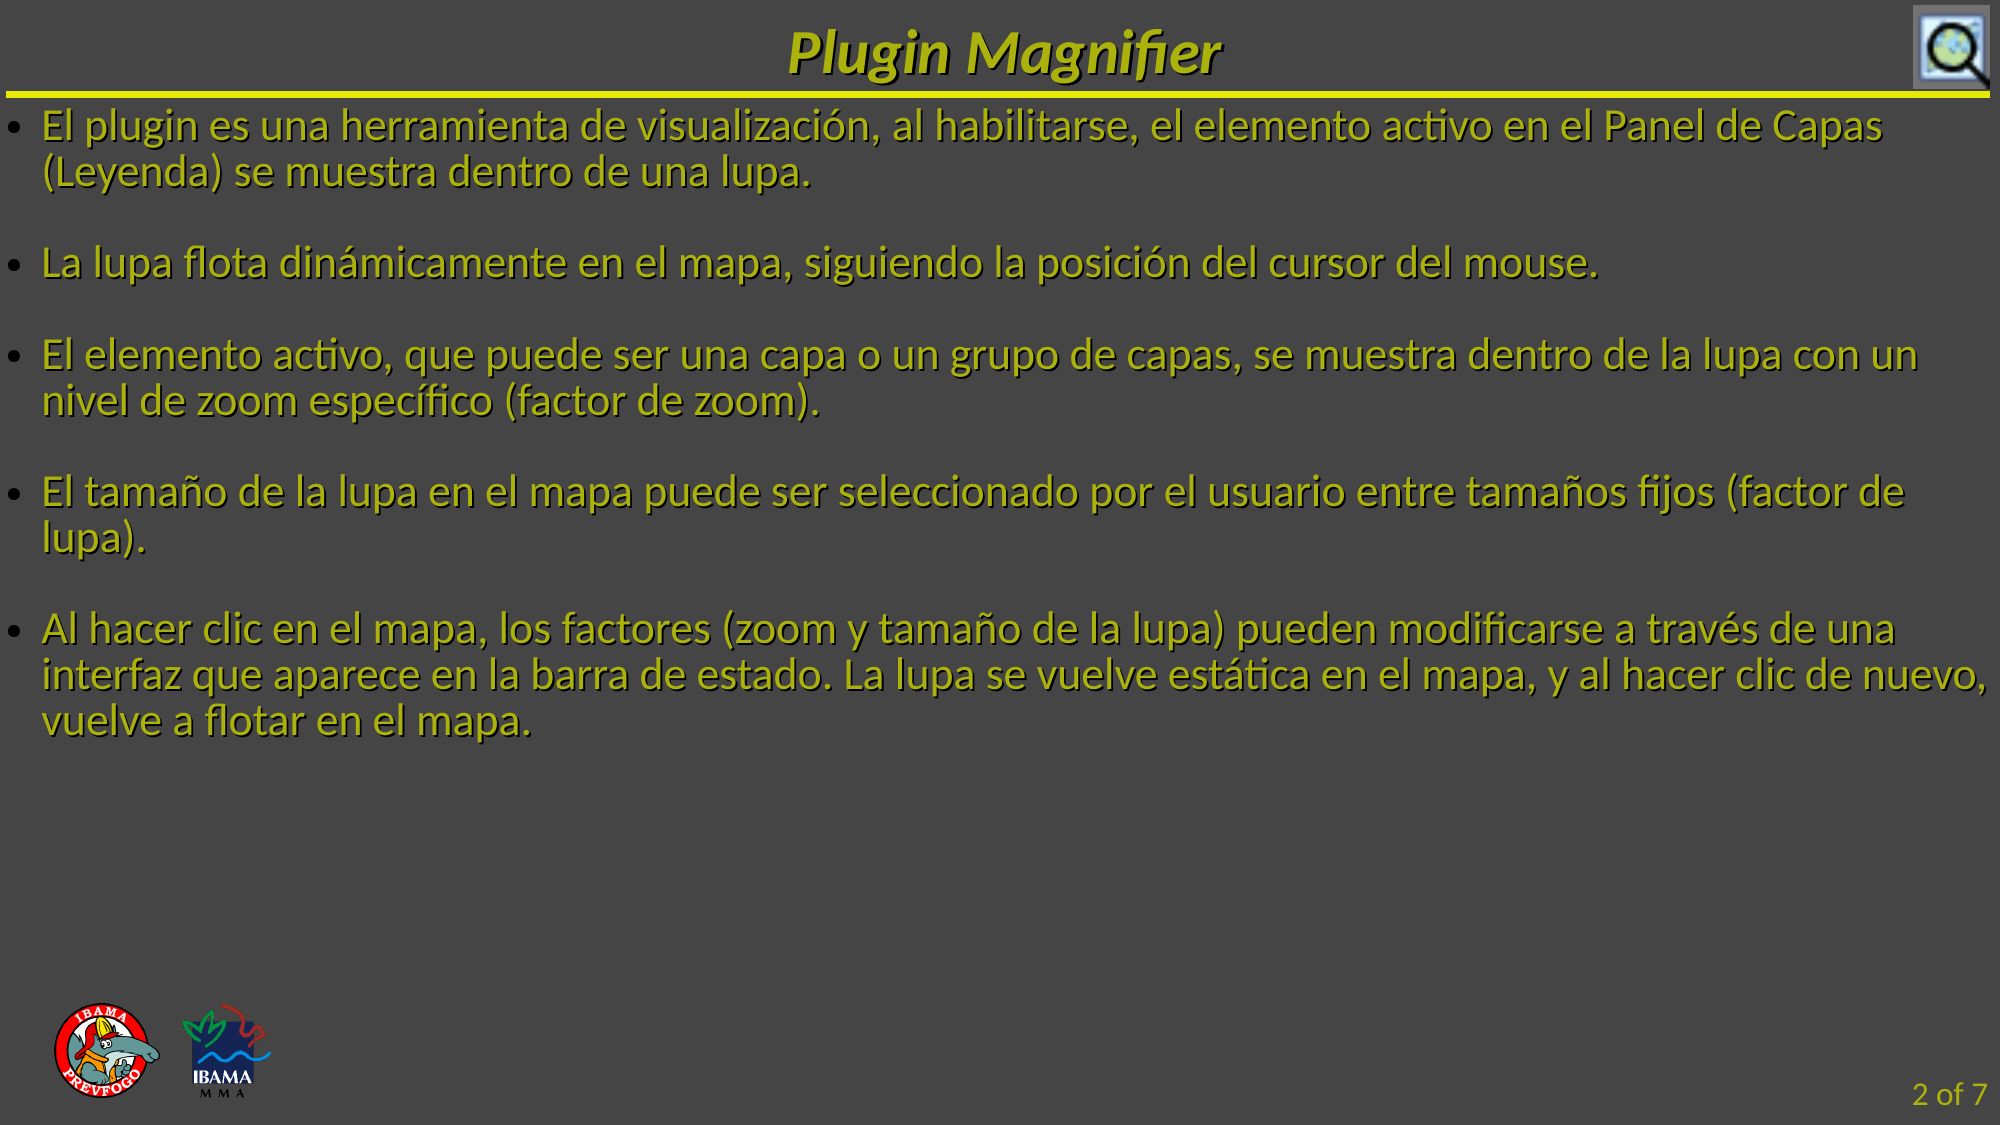

# Plugin Magnifier
El plugin es una herramienta de visualización, al habilitarse, el elemento activo en el Panel de Capas (Leyenda) se muestra dentro de una lupa.
La lupa flota dinámicamente en el mapa, siguiendo la posición del cursor del mouse.
El elemento activo, que puede ser una capa o un grupo de capas, se muestra dentro de la lupa con un nivel de zoom específico (factor de zoom).
El tamaño de la lupa en el mapa puede ser seleccionado por el usuario entre tamaños fijos (factor de lupa).
Al hacer clic en el mapa, los factores (zoom y tamaño de la lupa) pueden modificarse a través de una interfaz que aparece en la barra de estado. La lupa se vuelve estática en el mapa, y al hacer clic de nuevo, vuelve a flotar en el mapa.
 of 7